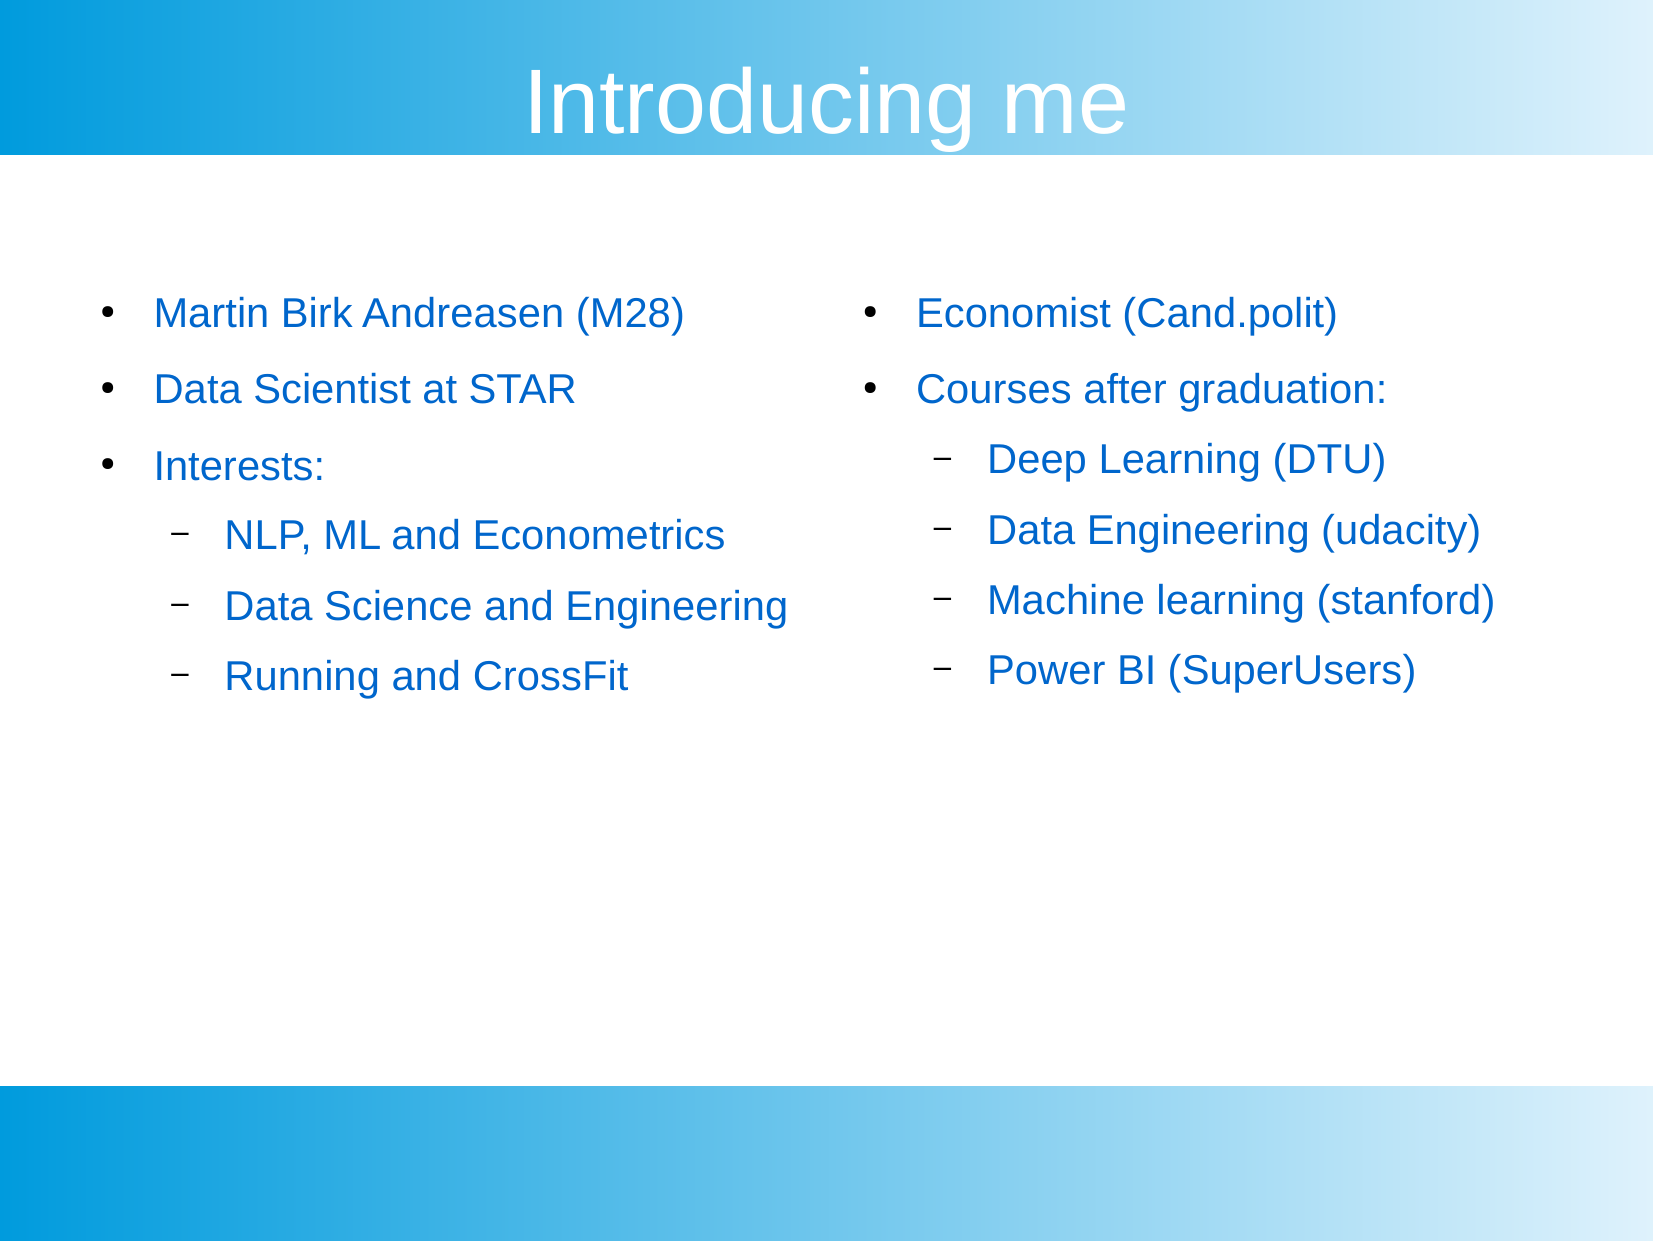

# Introducing me
Martin Birk Andreasen (M28)
Data Scientist at STAR
Interests:
NLP, ML and Econometrics
Data Science and Engineering
Running and CrossFit
Economist (Cand.polit)
Courses after graduation:
Deep Learning (DTU)
Data Engineering (udacity)
Machine learning (stanford)
Power BI (SuperUsers)